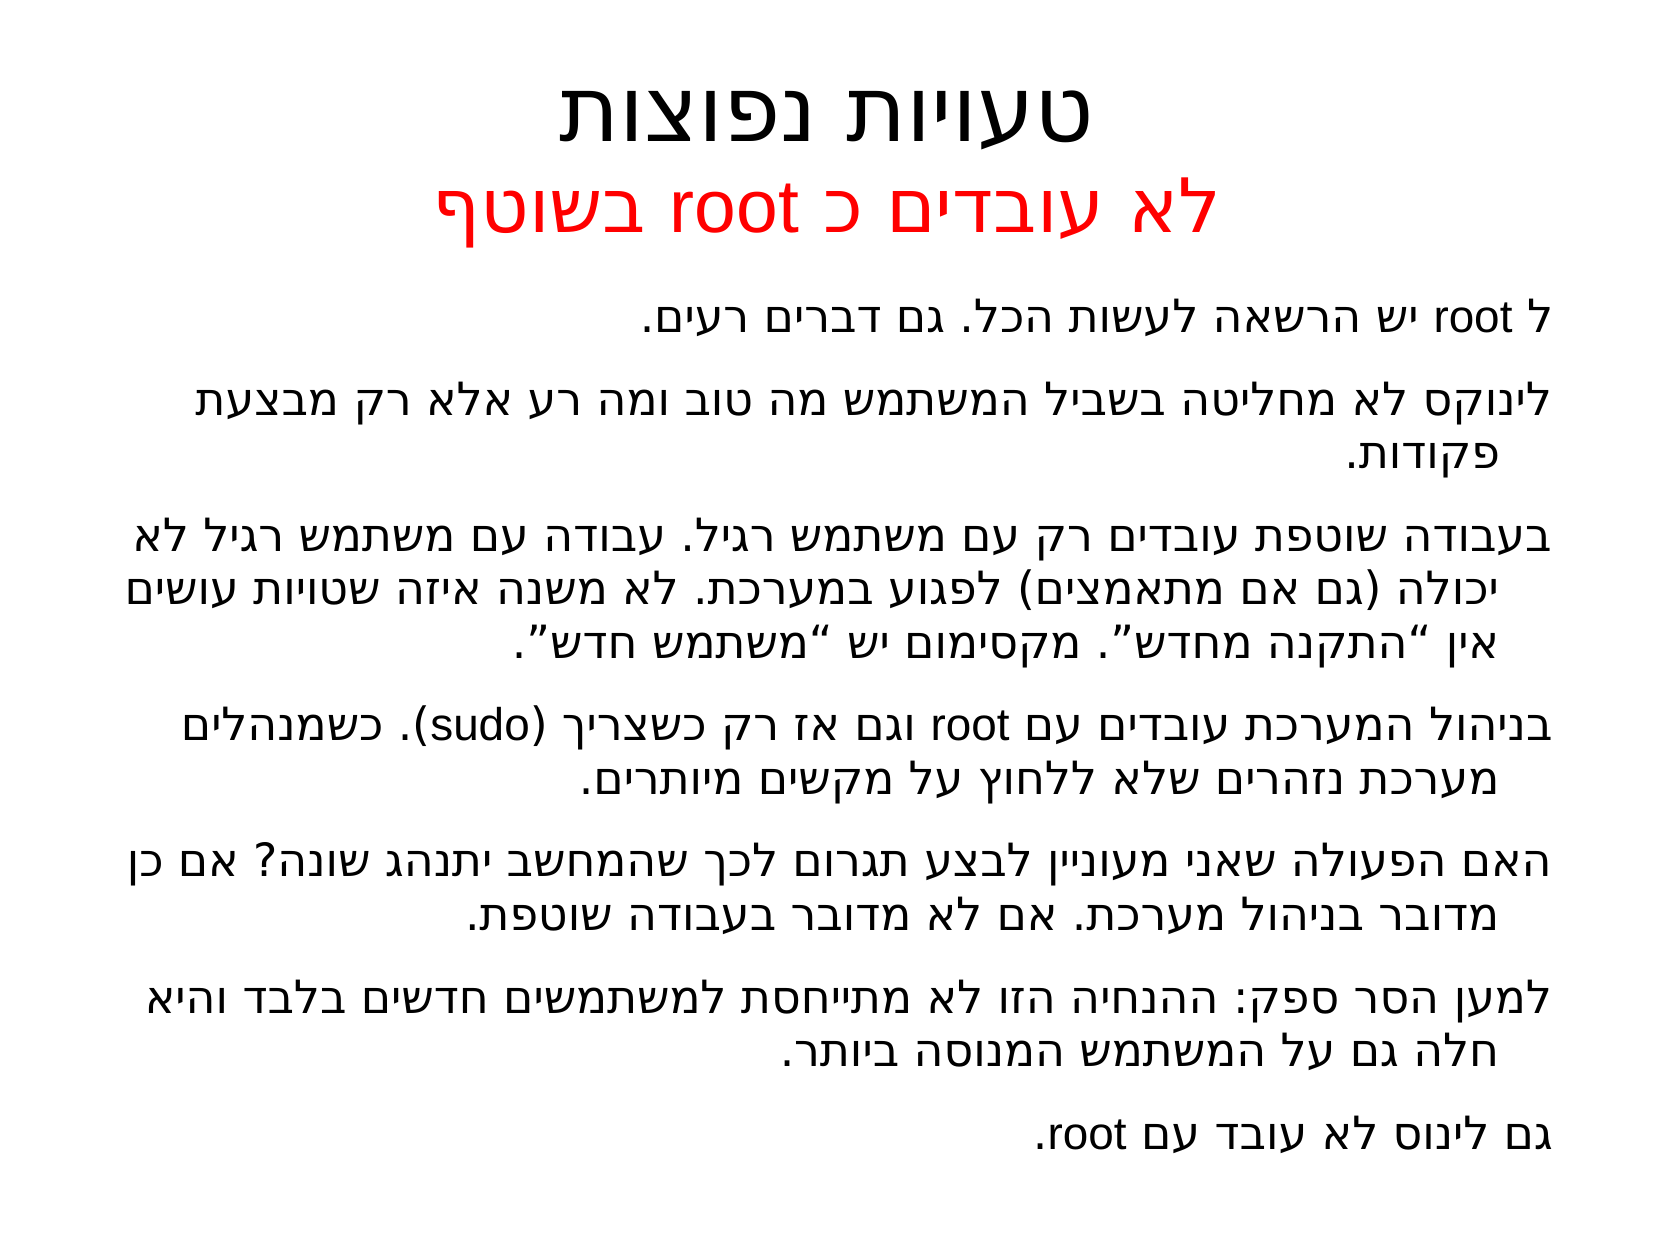

# טעויות נפוצות לא עובדים כ root בשוטף
ל root יש הרשאה לעשות הכל. גם דברים רעים.
לינוקס לא מחליטה בשביל המשתמש מה טוב ומה רע אלא רק מבצעת פקודות.
בעבודה שוטפת עובדים רק עם משתמש רגיל. עבודה עם משתמש רגיל לא יכולה (גם אם מתאמצים) לפגוע במערכת. לא משנה איזה שטויות עושים אין “התקנה מחדש”. מקסימום יש “משתמש חדש”.
בניהול המערכת עובדים עם root וגם אז רק כשצריך (sudo). כשמנהלים מערכת נזהרים שלא ללחוץ על מקשים מיותרים.
האם הפעולה שאני מעוניין לבצע תגרום לכך שהמחשב יתנהג שונה? אם כן מדובר בניהול מערכת. אם לא מדובר בעבודה שוטפת.
למען הסר ספק: ההנחיה הזו לא מתייחסת למשתמשים חדשים בלבד והיא חלה גם על המשתמש המנוסה ביותר.
גם לינוס לא עובד עם root.